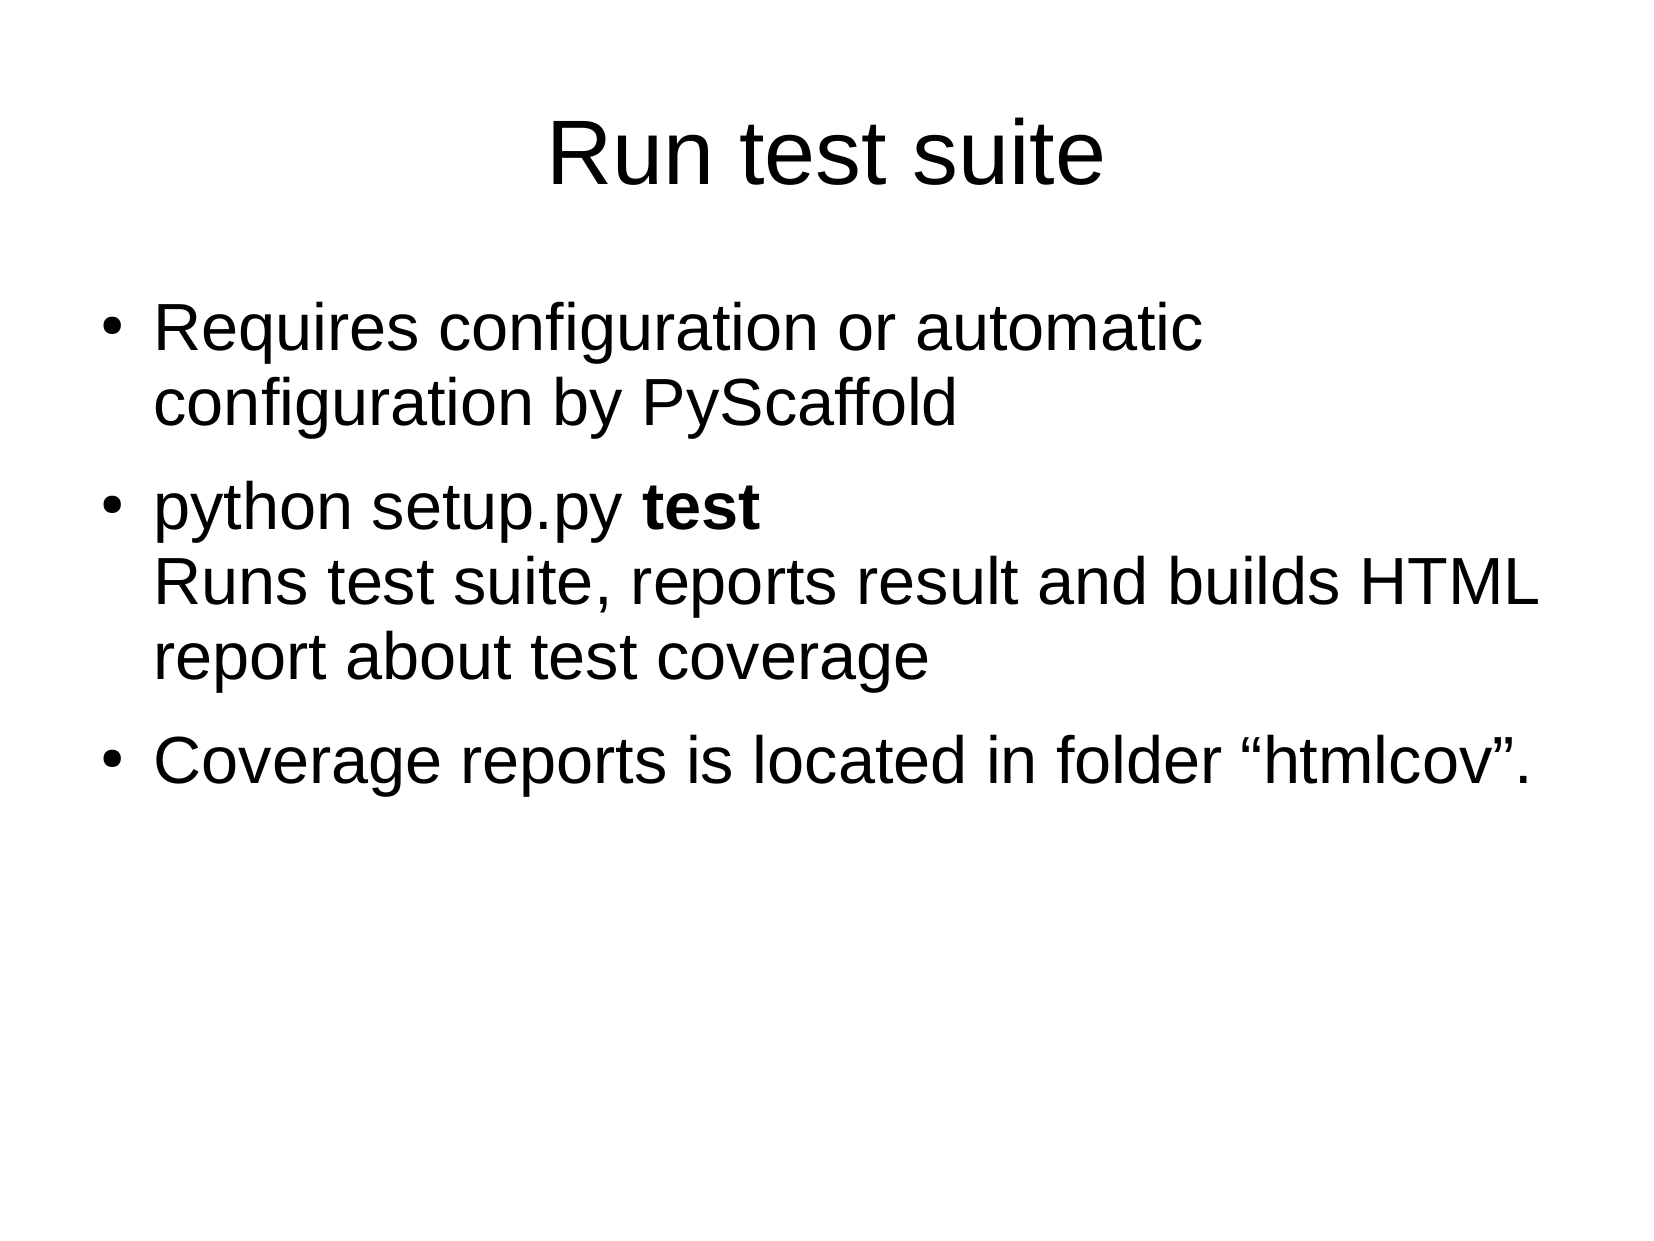

# Run test suite
Requires configuration or automatic configuration by PyScaffold
python setup.py test
Runs test suite, reports result and builds HTML report about test coverage
Coverage reports is located in folder “htmlcov”.